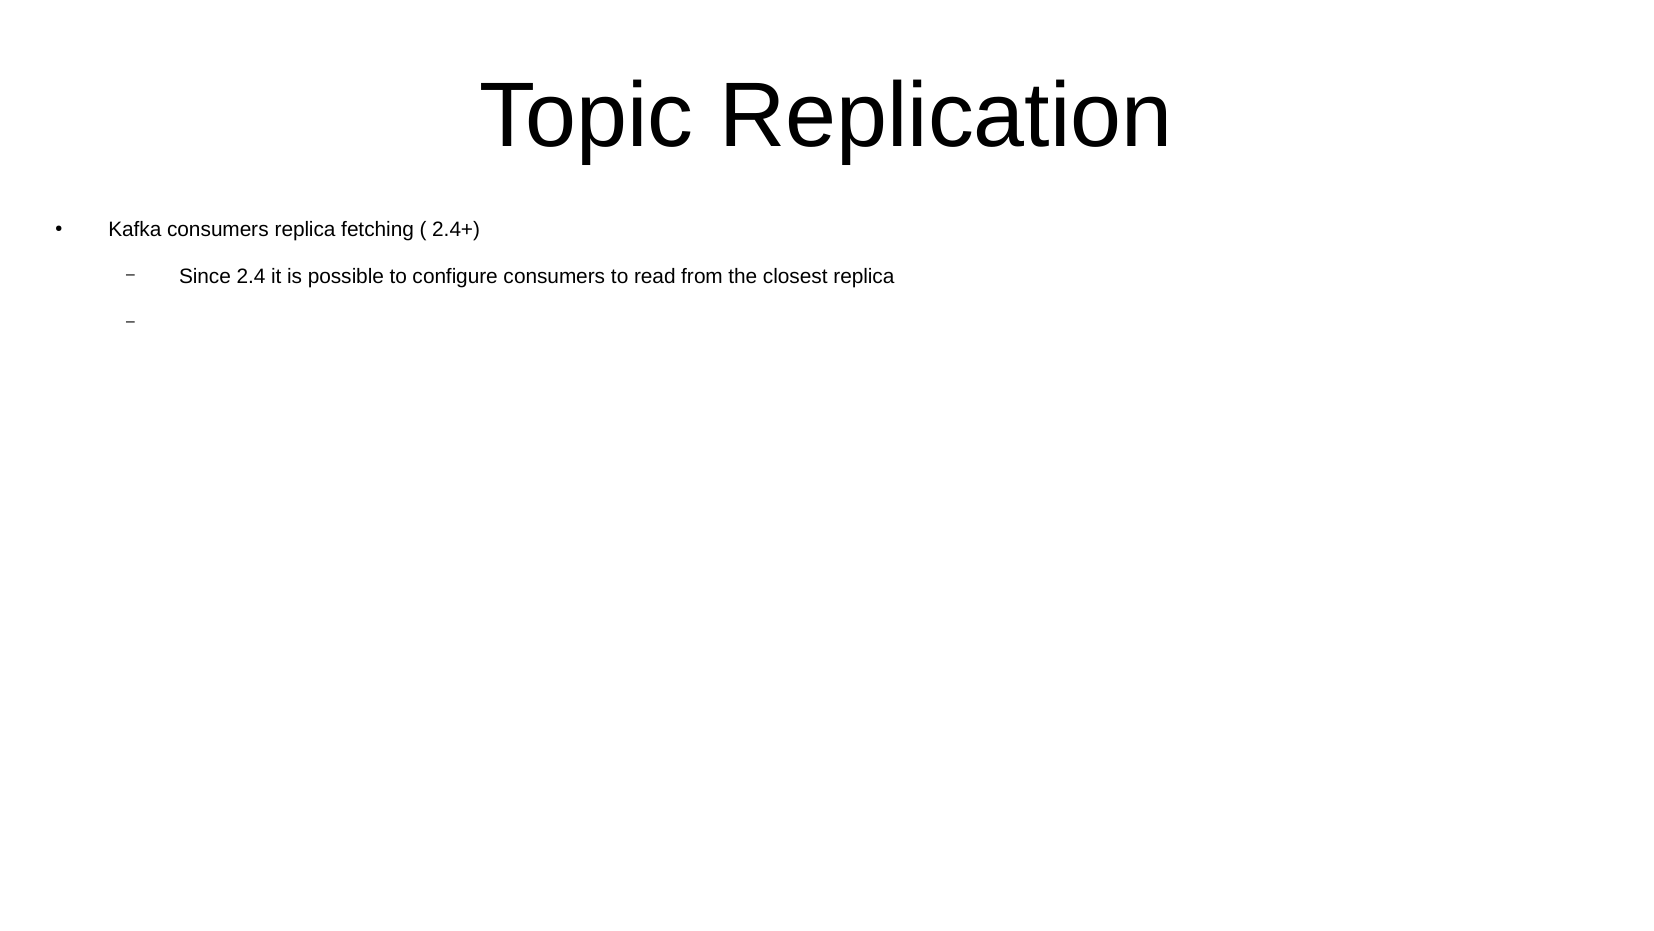

# Topic Replication
Kafka consumers replica fetching ( 2.4+)
Since 2.4 it is possible to configure consumers to read from the closest replica